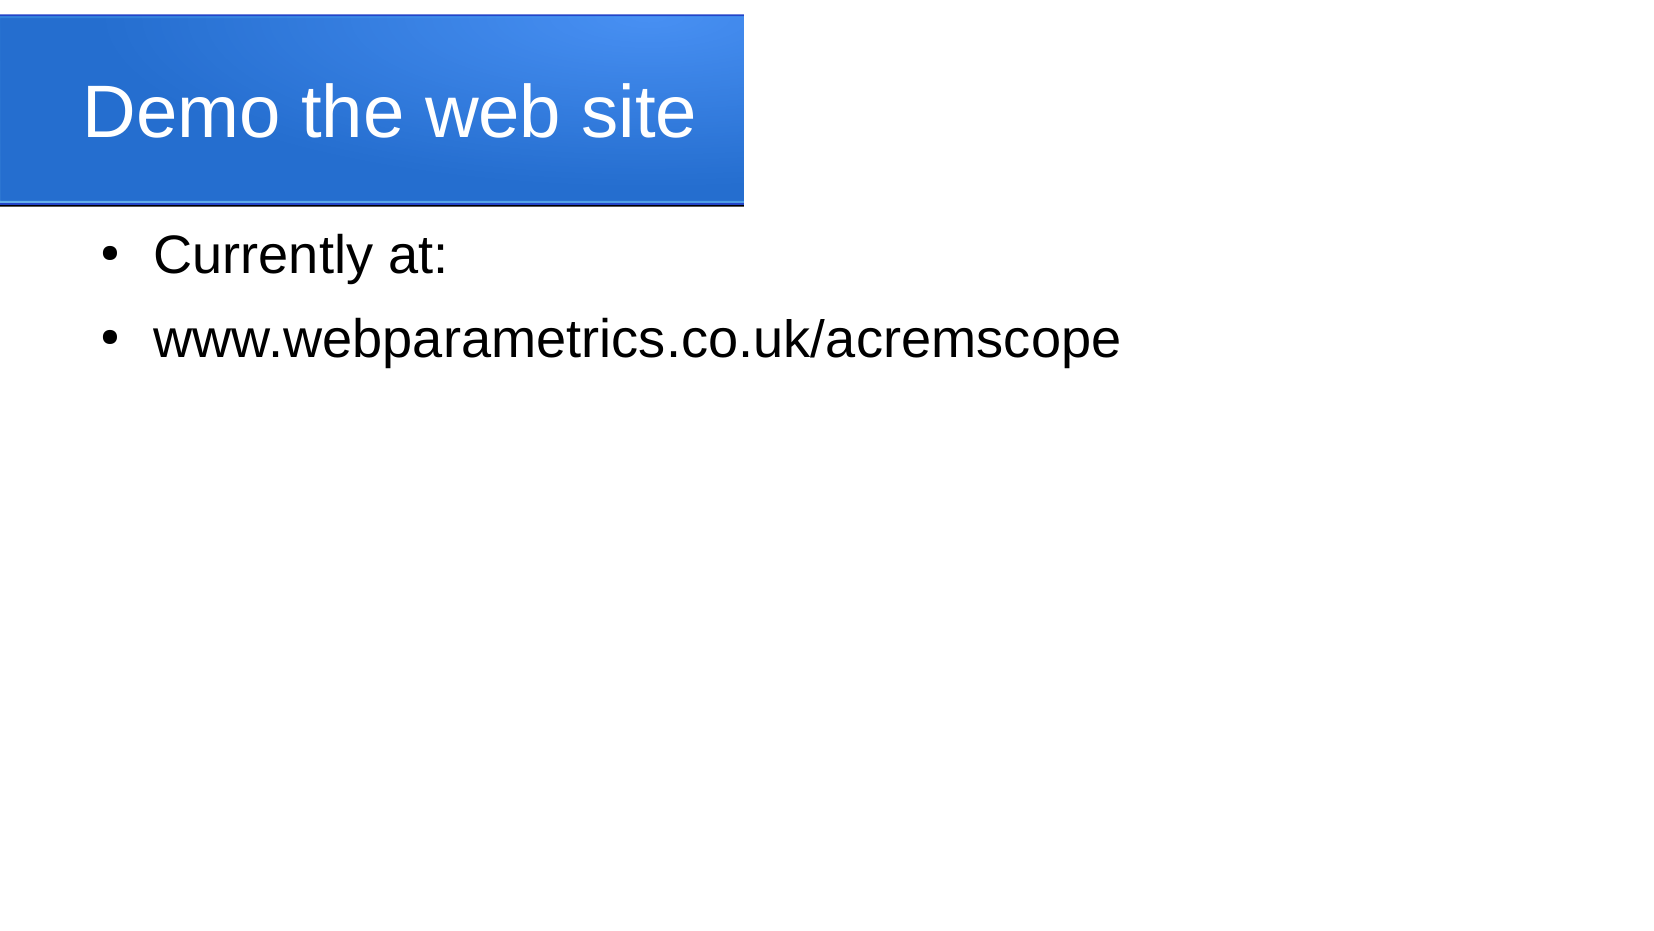

# Demo the web site
Currently at:
www.webparametrics.co.uk/acremscope